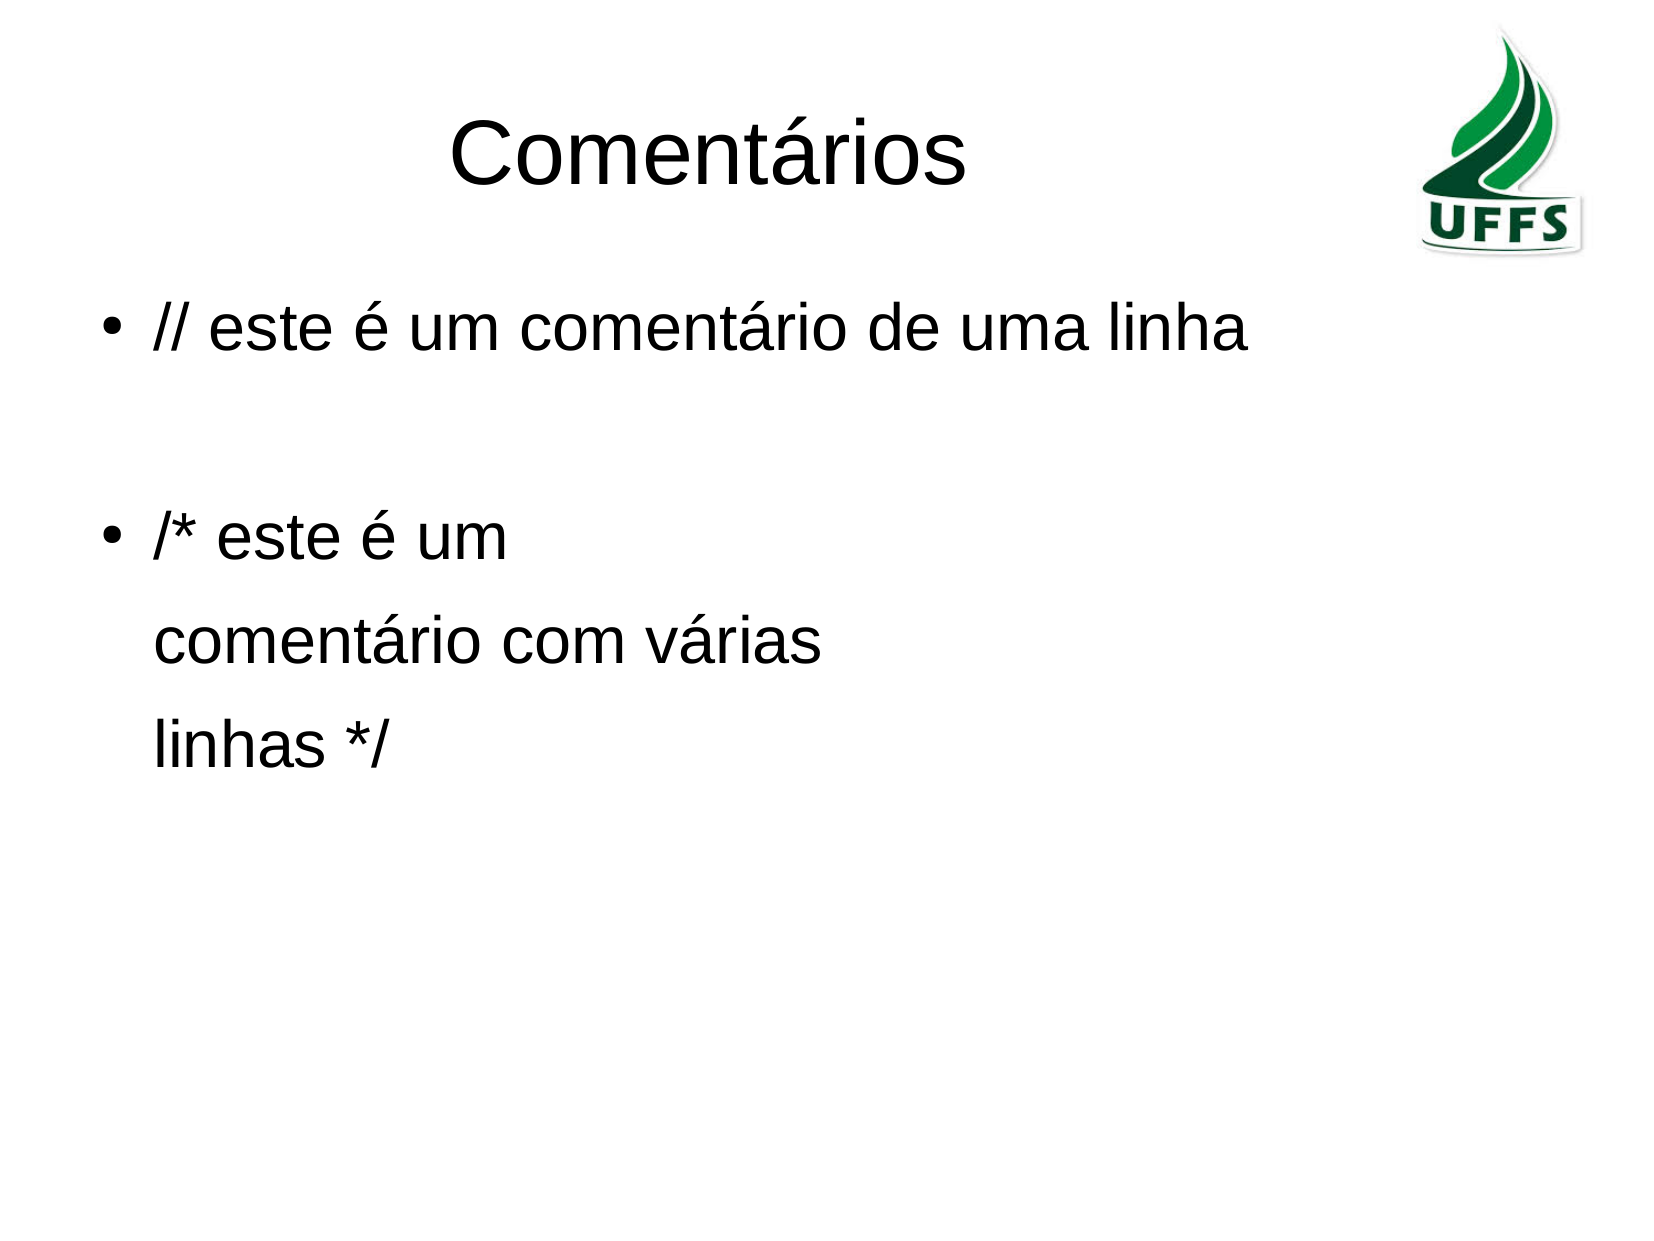

# Comentários
// este é um comentário de uma linha
/* este é um
comentário com várias
linhas */